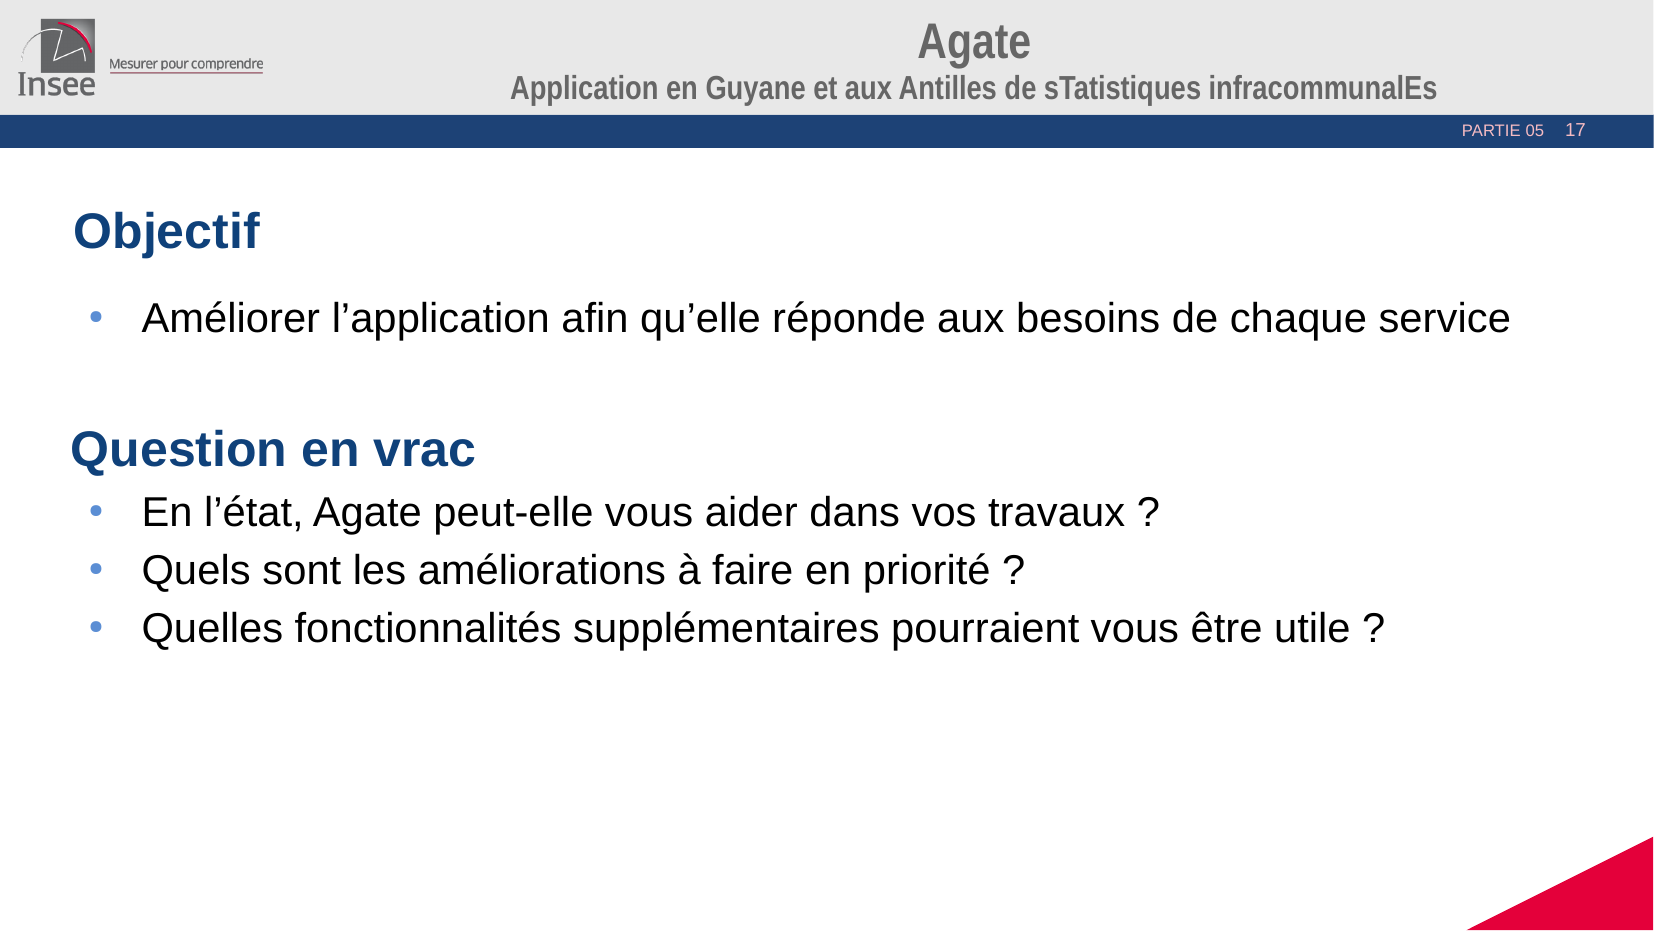

# Agate Application en Guyane et aux Antilles de sTatistiques infracommunalEs
PARTIE 05
17
Objectif
Améliorer l’application afin qu’elle réponde aux besoins de chaque service
Question en vrac
En l’état, Agate peut-elle vous aider dans vos travaux ?
Quels sont les améliorations à faire en priorité ?
Quelles fonctionnalités supplémentaires pourraient vous être utile ?